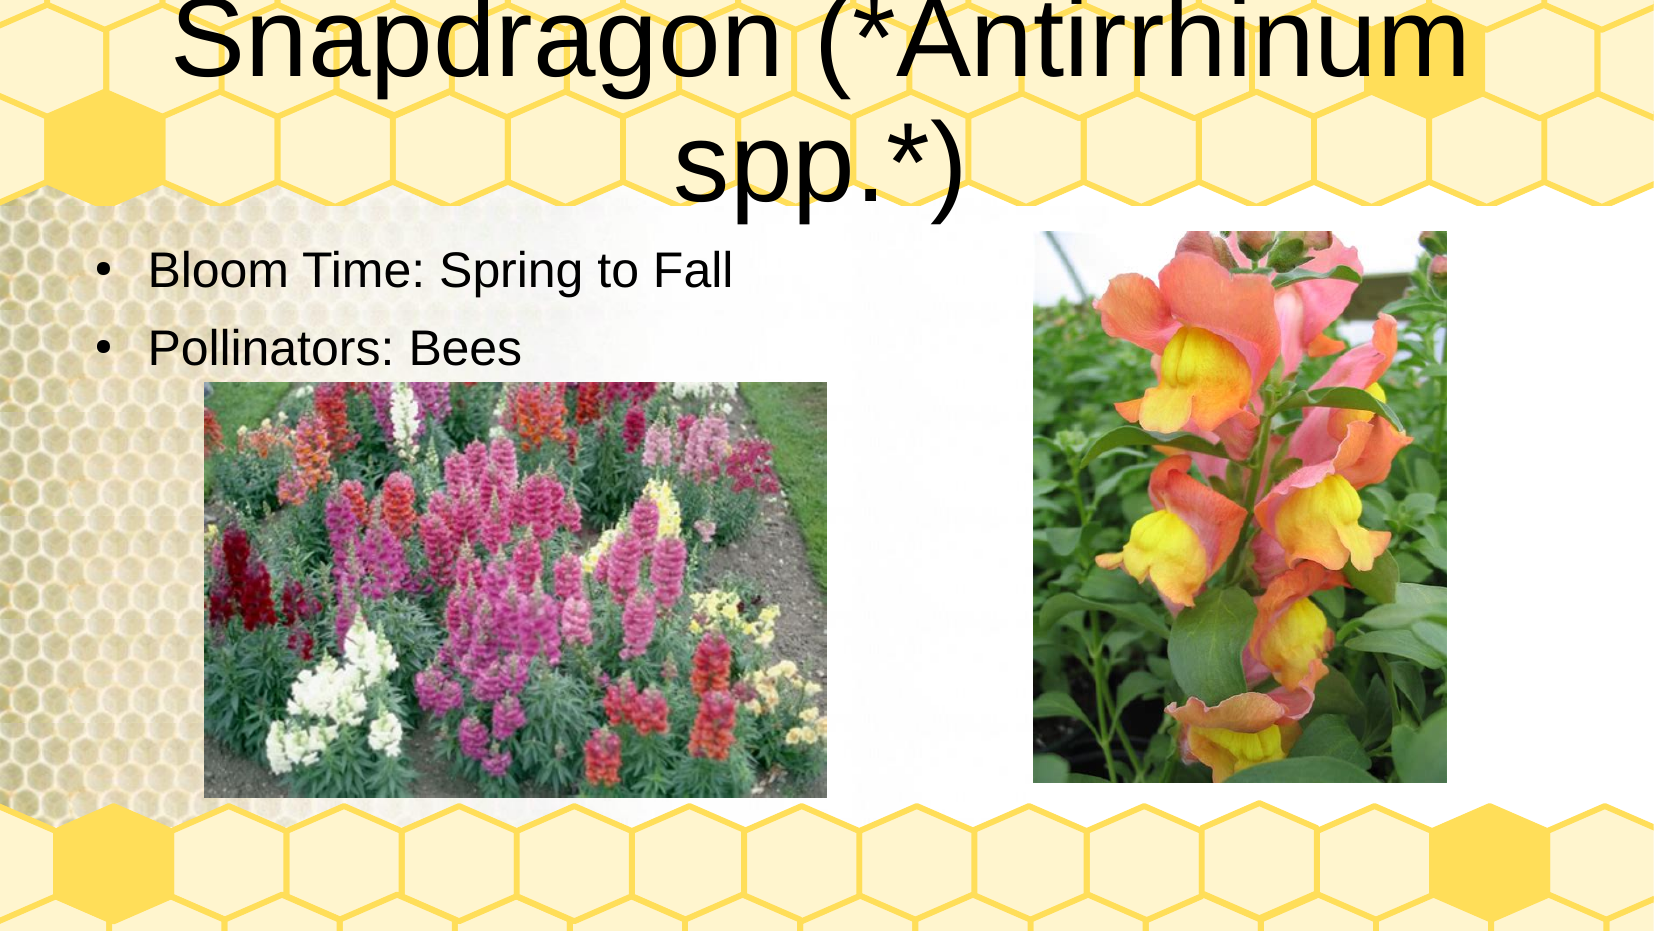

# Snapdragon (*Antirrhinum spp.*)
Bloom Time: Spring to Fall
Pollinators: Bees